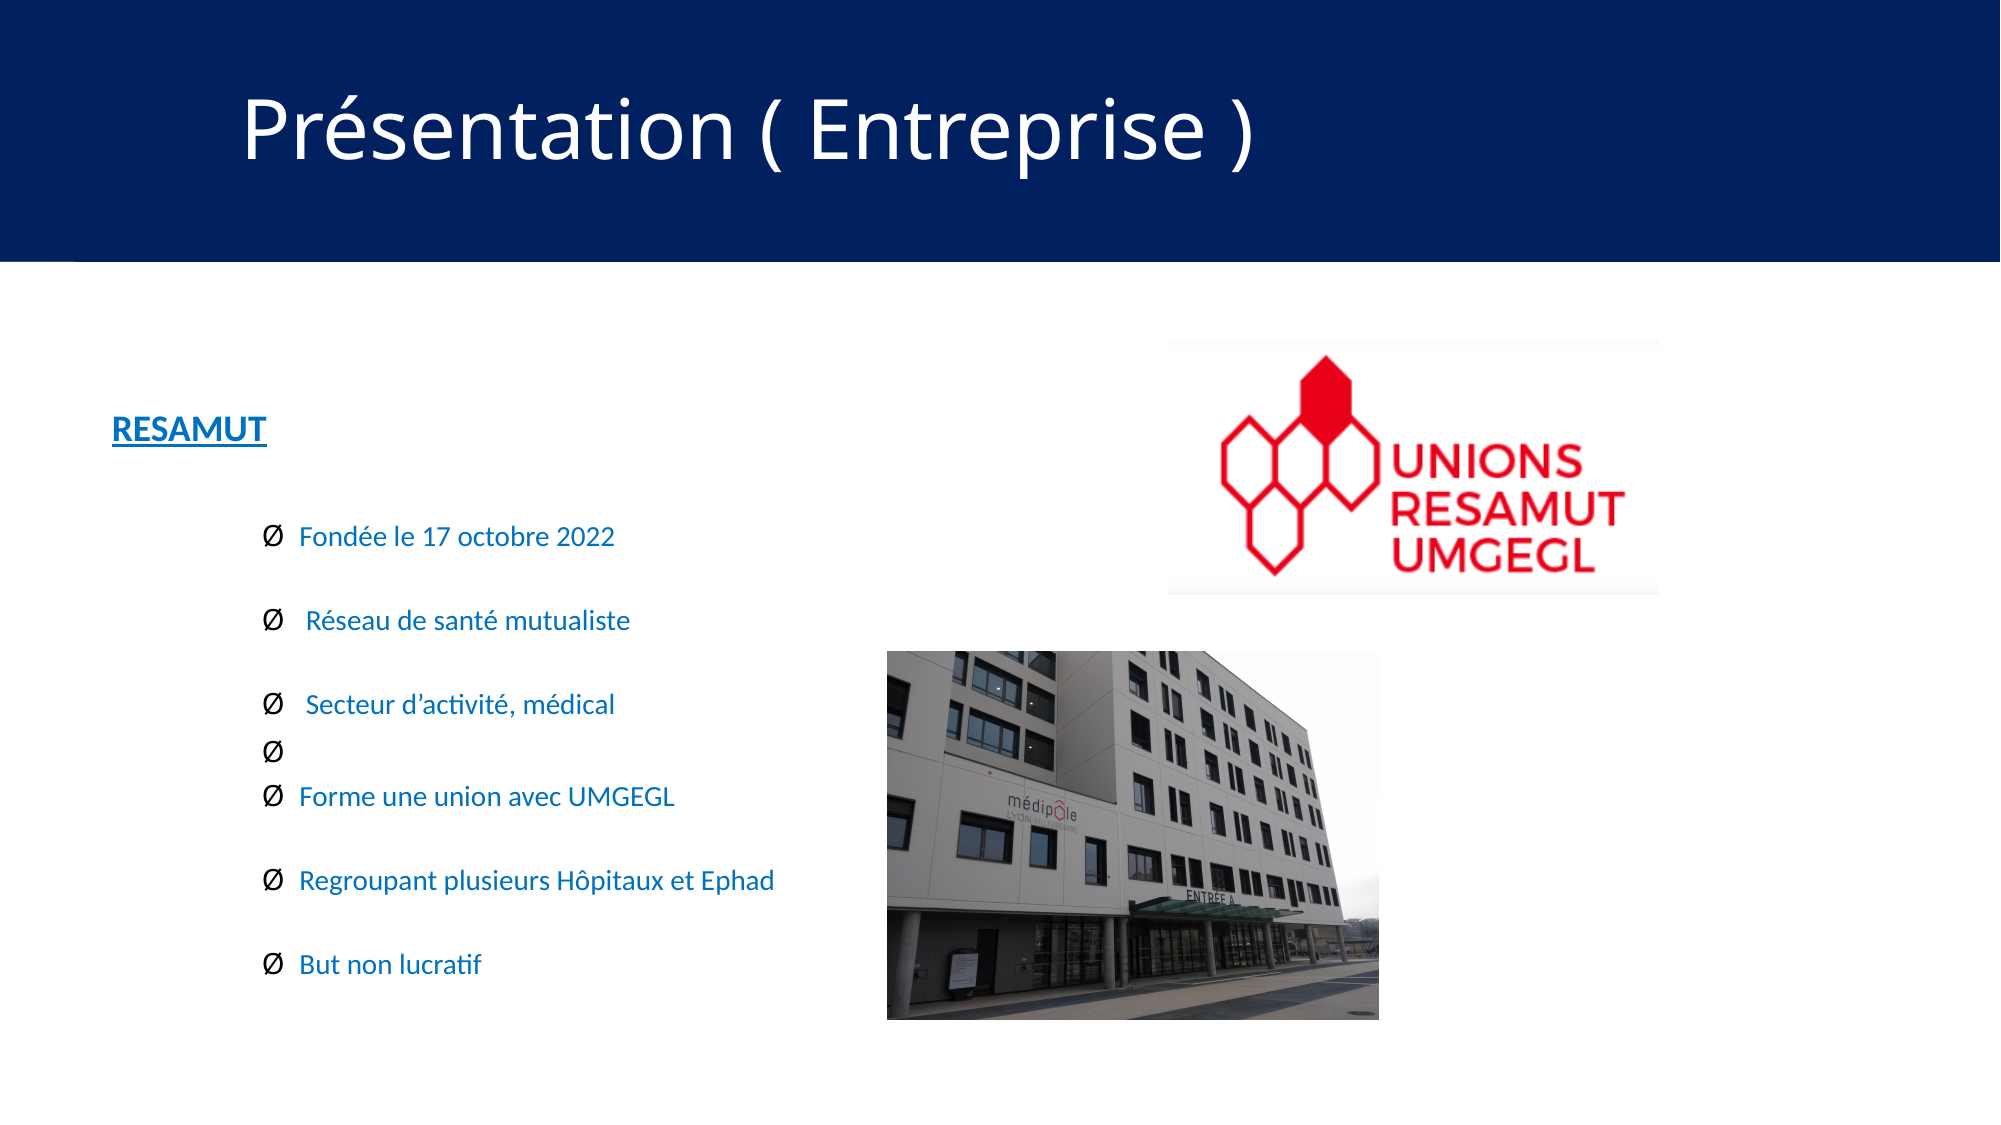

# Présentation ( Entreprise )
RESAMUT
Fondée le 17 octobre 2022
 Réseau de santé mutualiste
 Secteur d’activité, médical
Forme une union avec UMGEGL
Regroupant plusieurs Hôpitaux et Ephad
But non lucratif